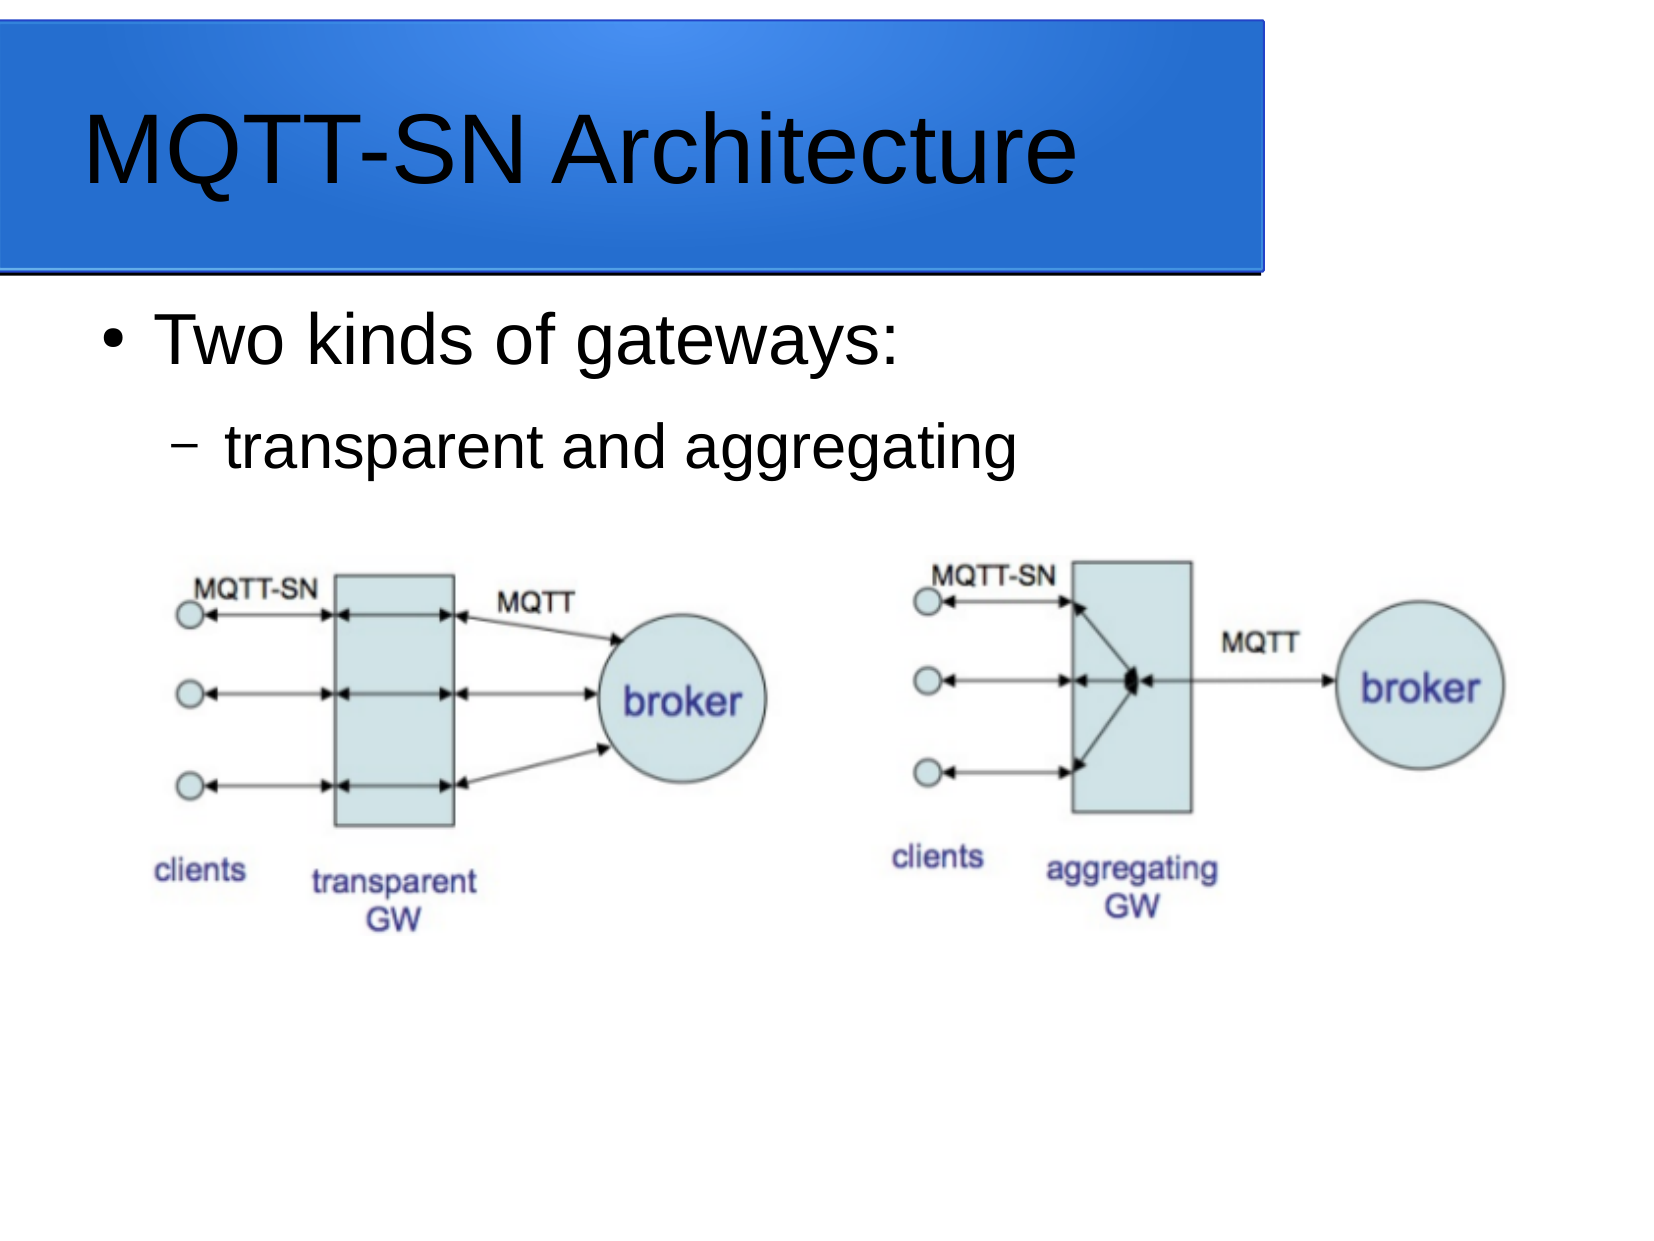

# MQTT-SN Architecture
Two kinds of gateways:
transparent and aggregating